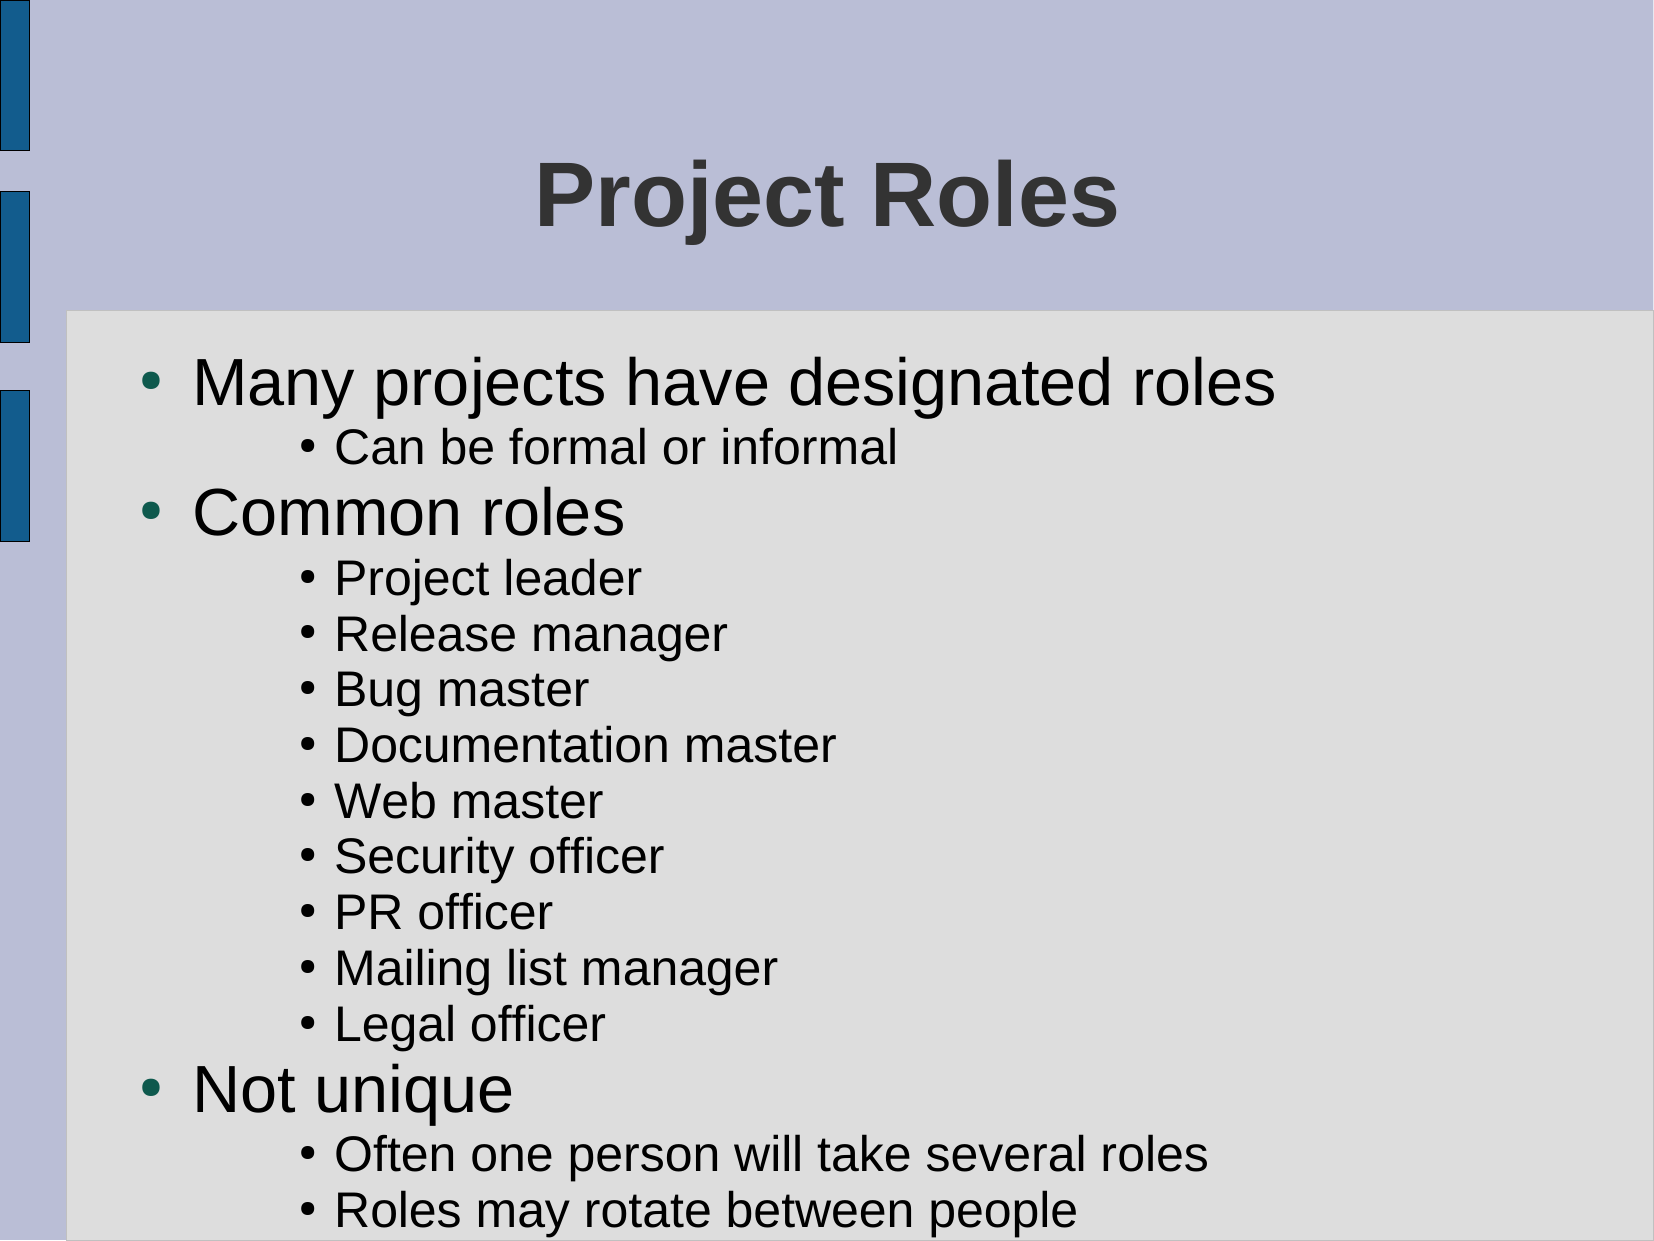

# Project Roles
Many projects have designated roles
Can be formal or informal
Common roles
Project leader
Release manager
Bug master
Documentation master
Web master
Security officer
PR officer
Mailing list manager
Legal officer
Not unique
Often one person will take several roles
Roles may rotate between people